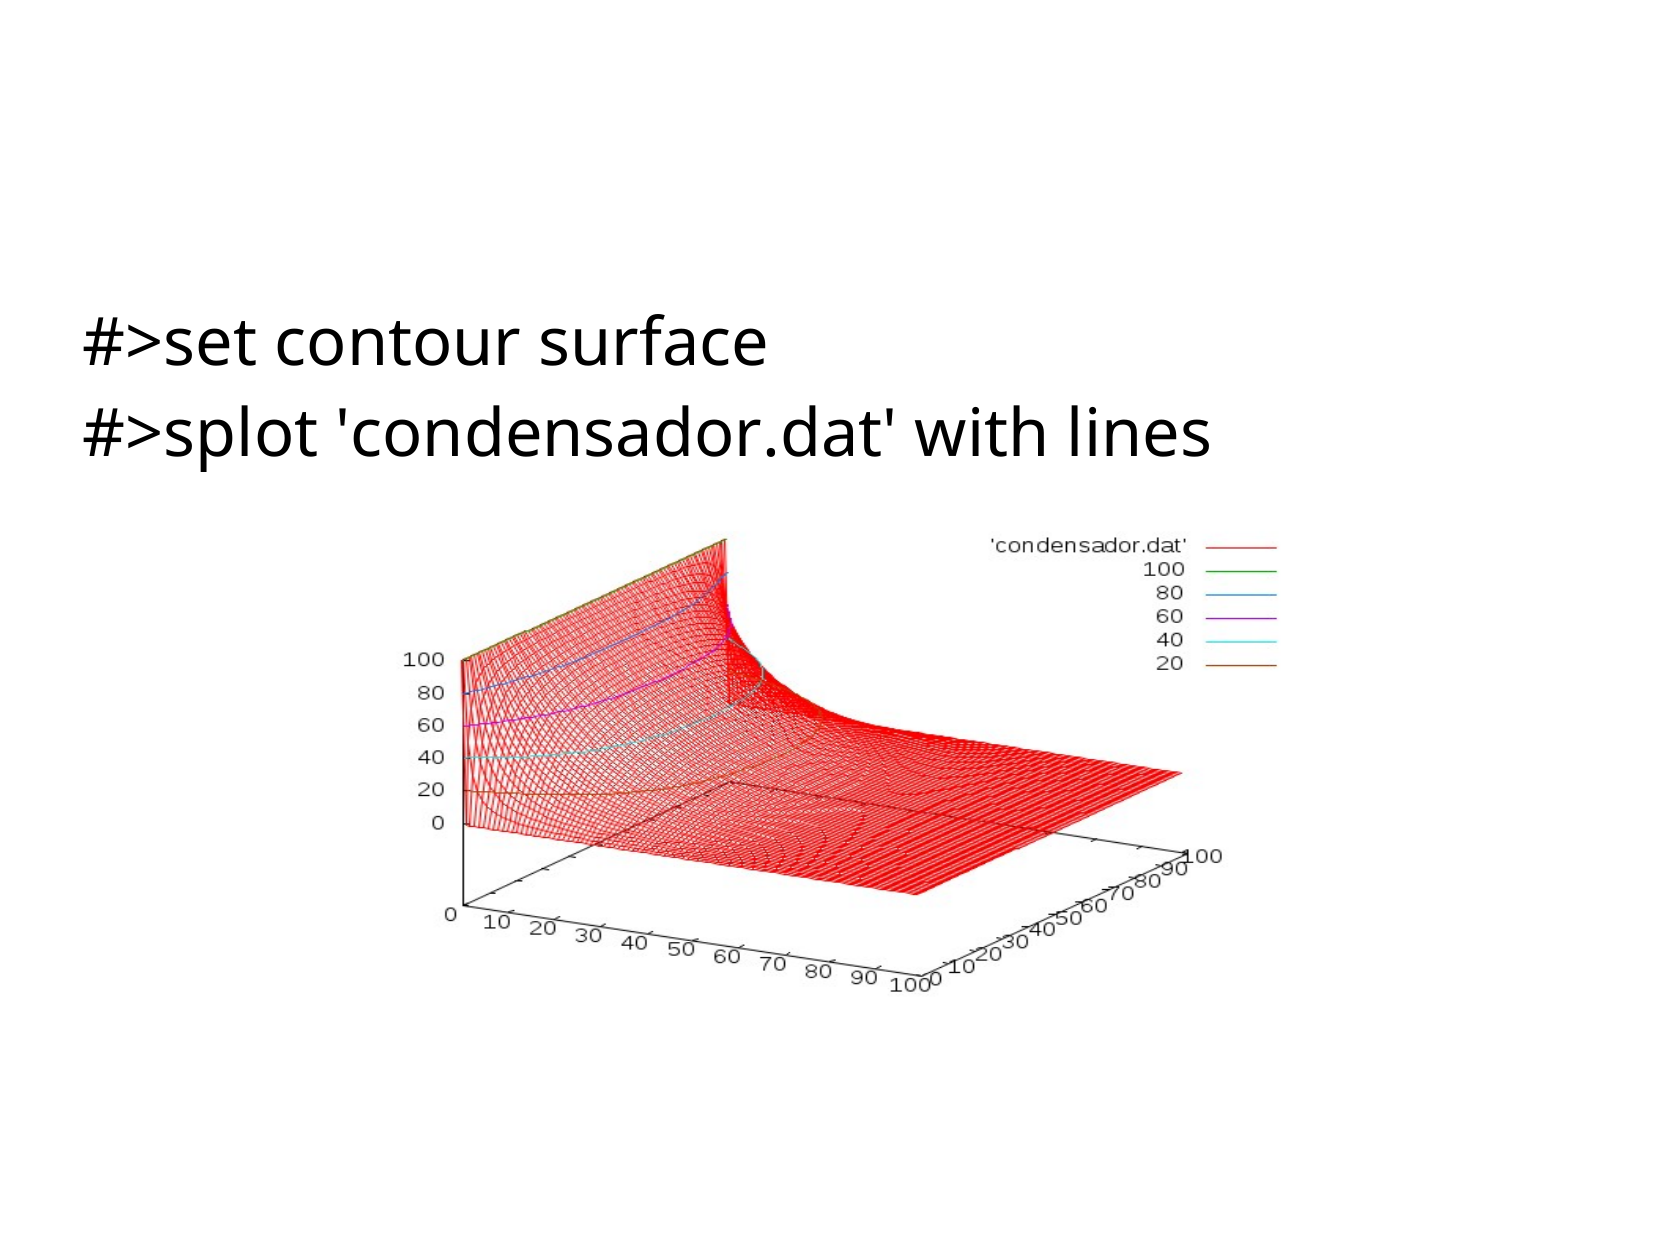

#
#>set contour surface
#>splot 'condensador.dat' with lines